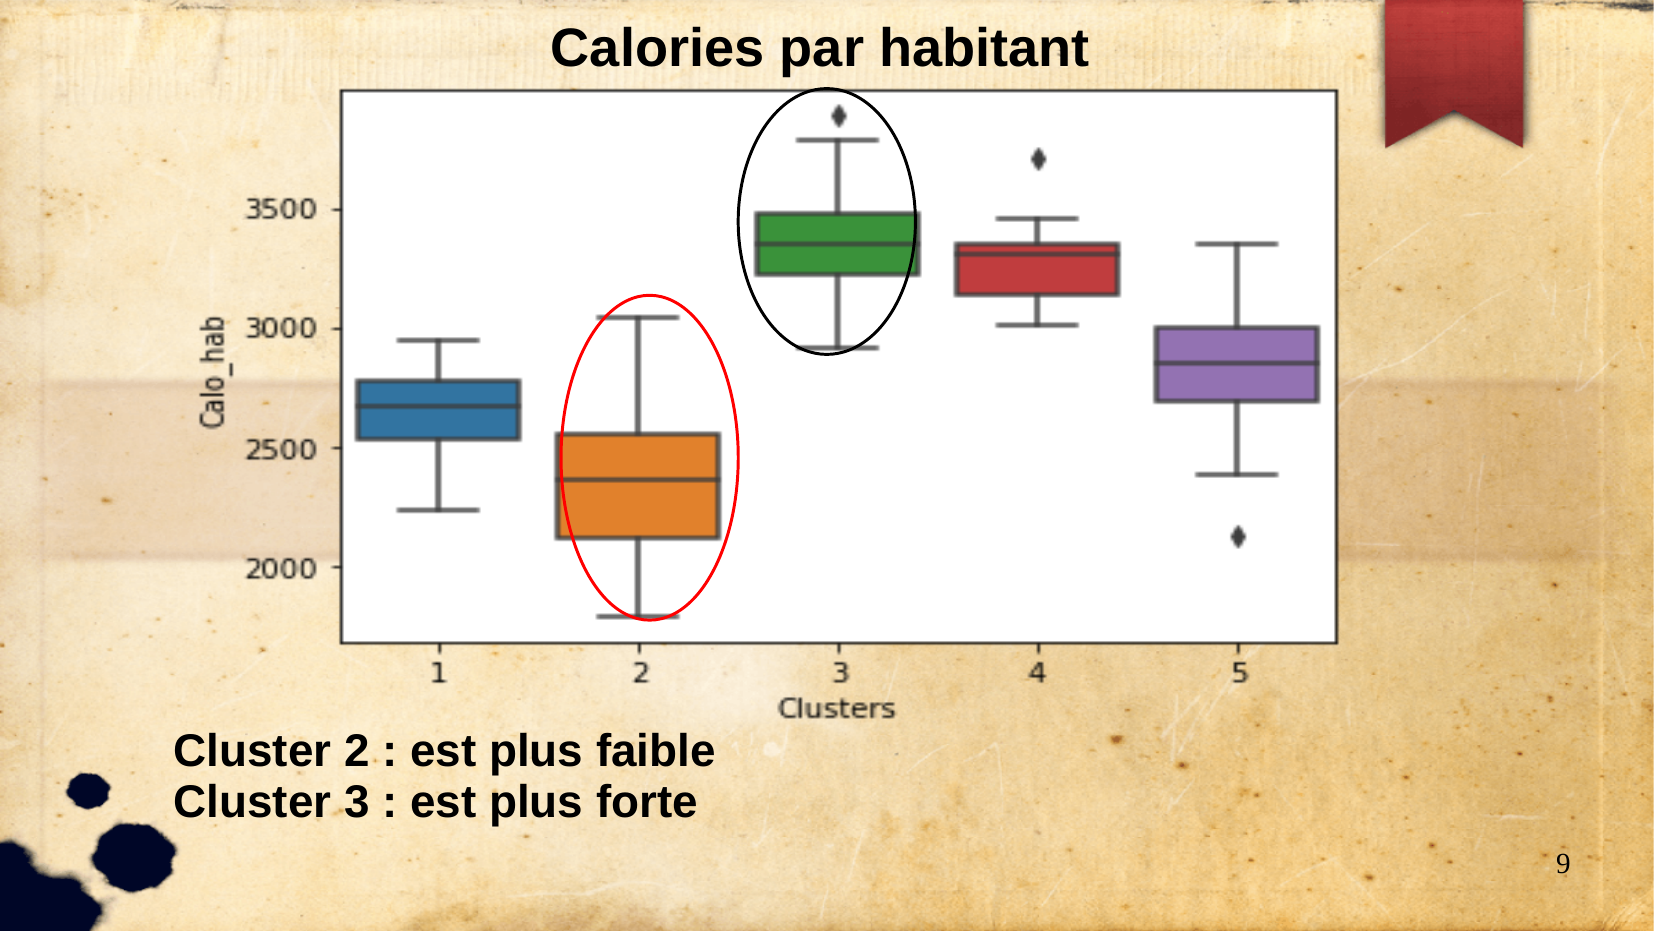

# Calories par habitant
 Cluster 2 : est plus faible
 Cluster 3 : est plus forte
9